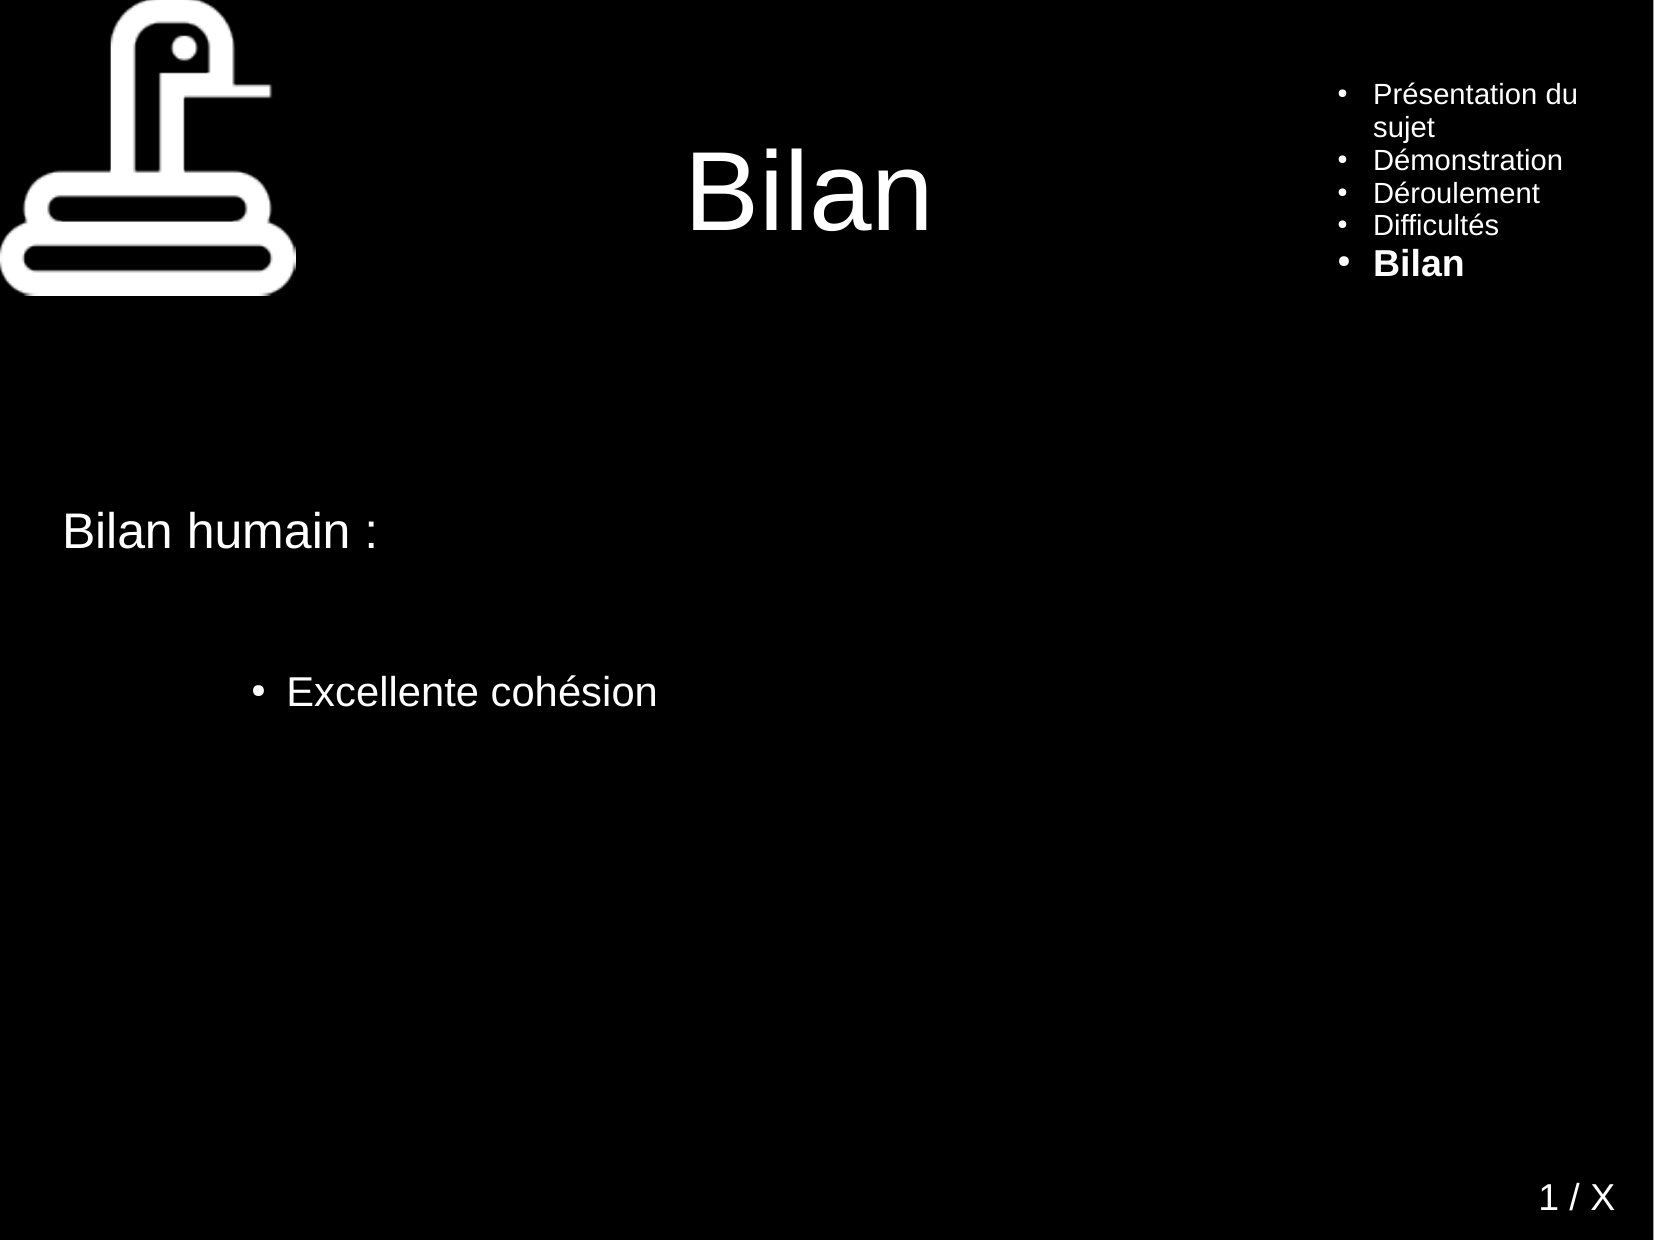

Présentation du sujet
Démonstration
Déroulement
Difficultés
Bilan
# Bilan
Bilan humain :
Excellente cohésion
1 / X